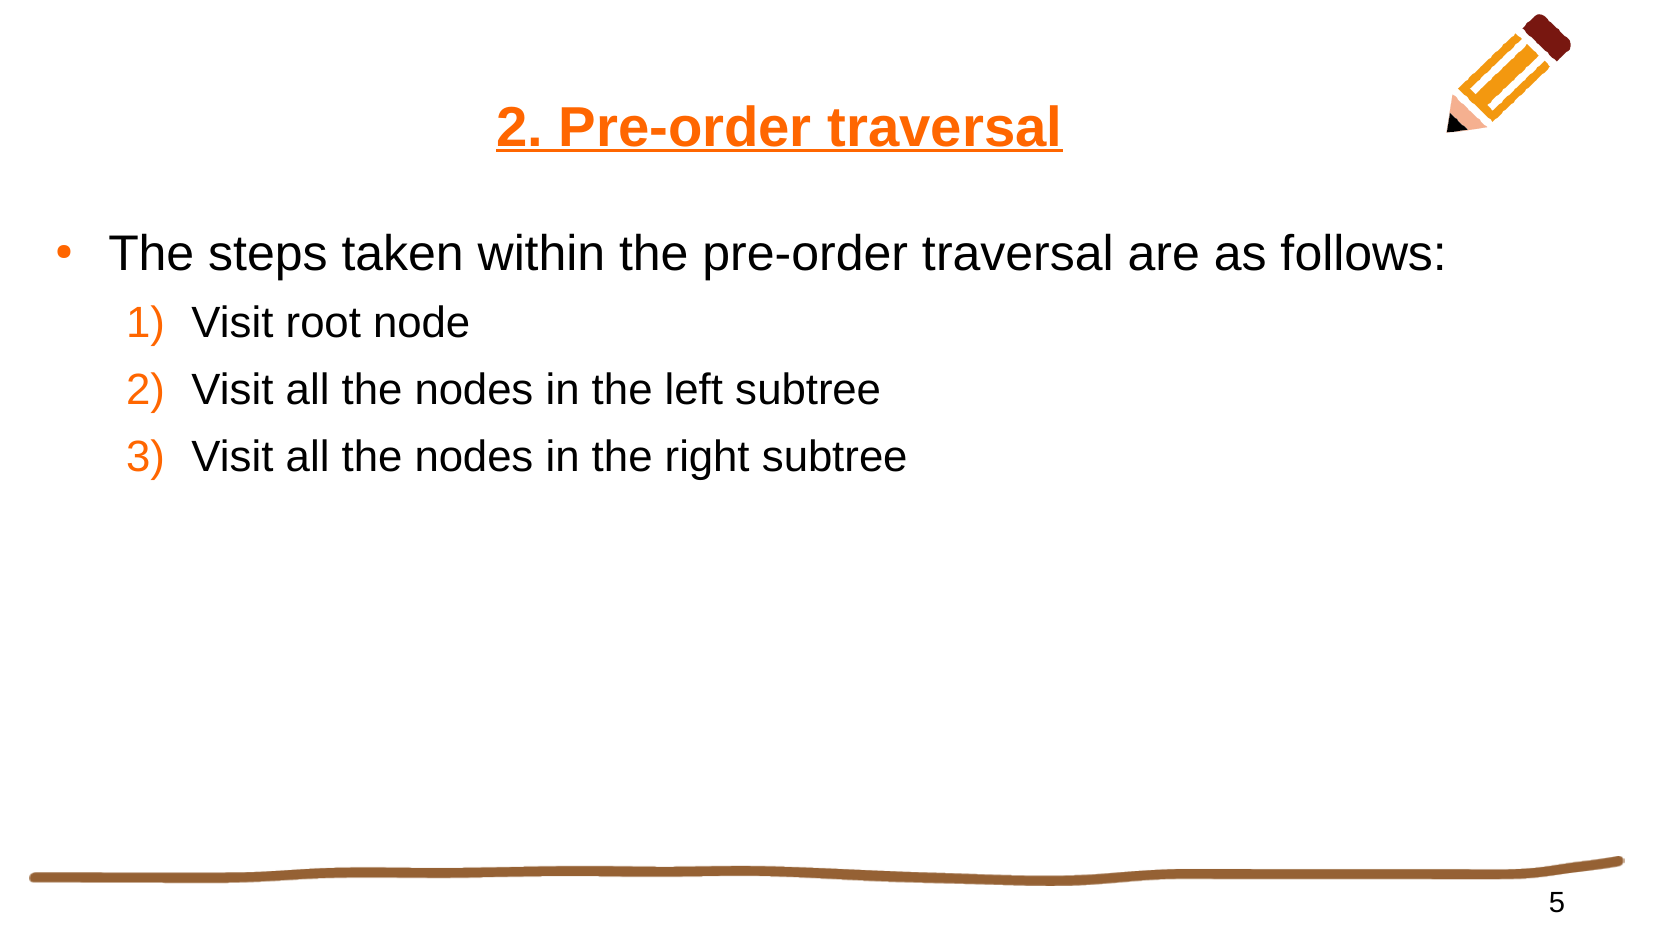

# 2. Pre-order traversal
The steps taken within the pre-order traversal are as follows:
 Visit root node
 Visit all the nodes in the left subtree
 Visit all the nodes in the right subtree
5